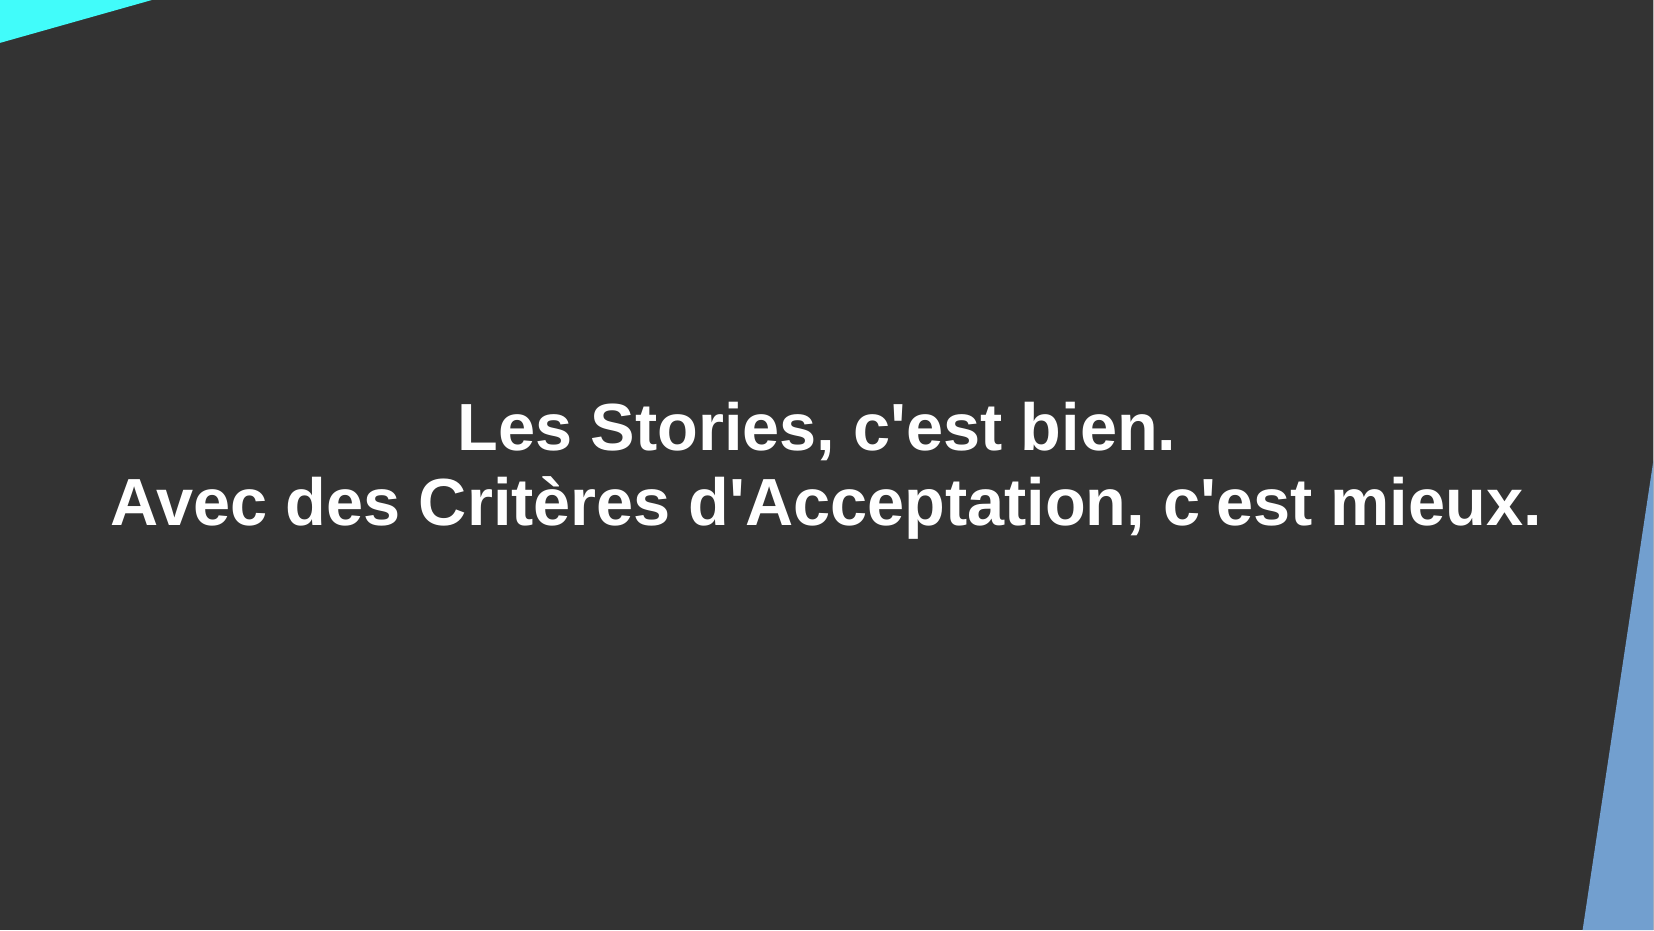

# Les Stories, c'est bien. Avec des Critères d'Acceptation, c'est mieux.